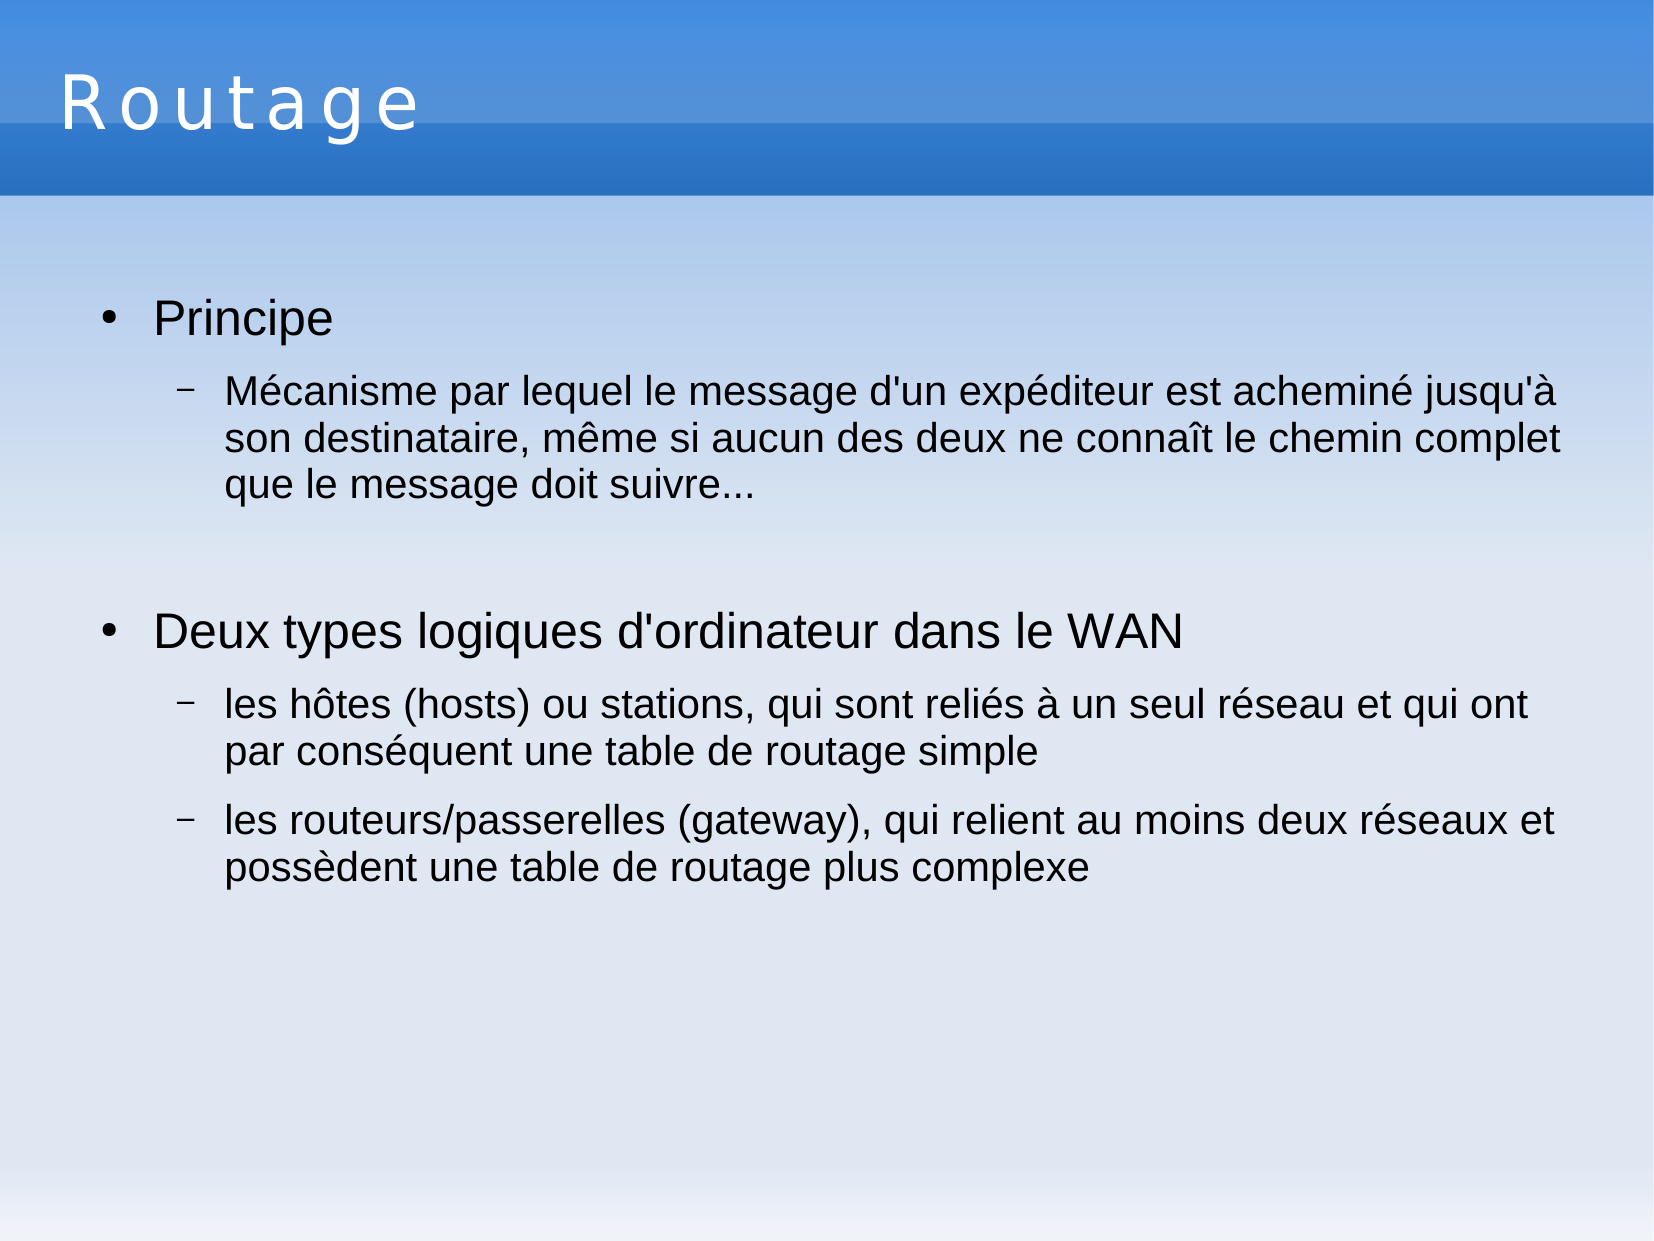

# Routage
Principe
Mécanisme par lequel le message d'un expéditeur est acheminé jusqu'à son destinataire, même si aucun des deux ne connaît le chemin complet que le message doit suivre...
Deux types logiques d'ordinateur dans le WAN
les hôtes (hosts) ou stations, qui sont reliés à un seul réseau et qui ont par conséquent une table de routage simple
les routeurs/passerelles (gateway), qui relient au moins deux réseaux et possèdent une table de routage plus complexe